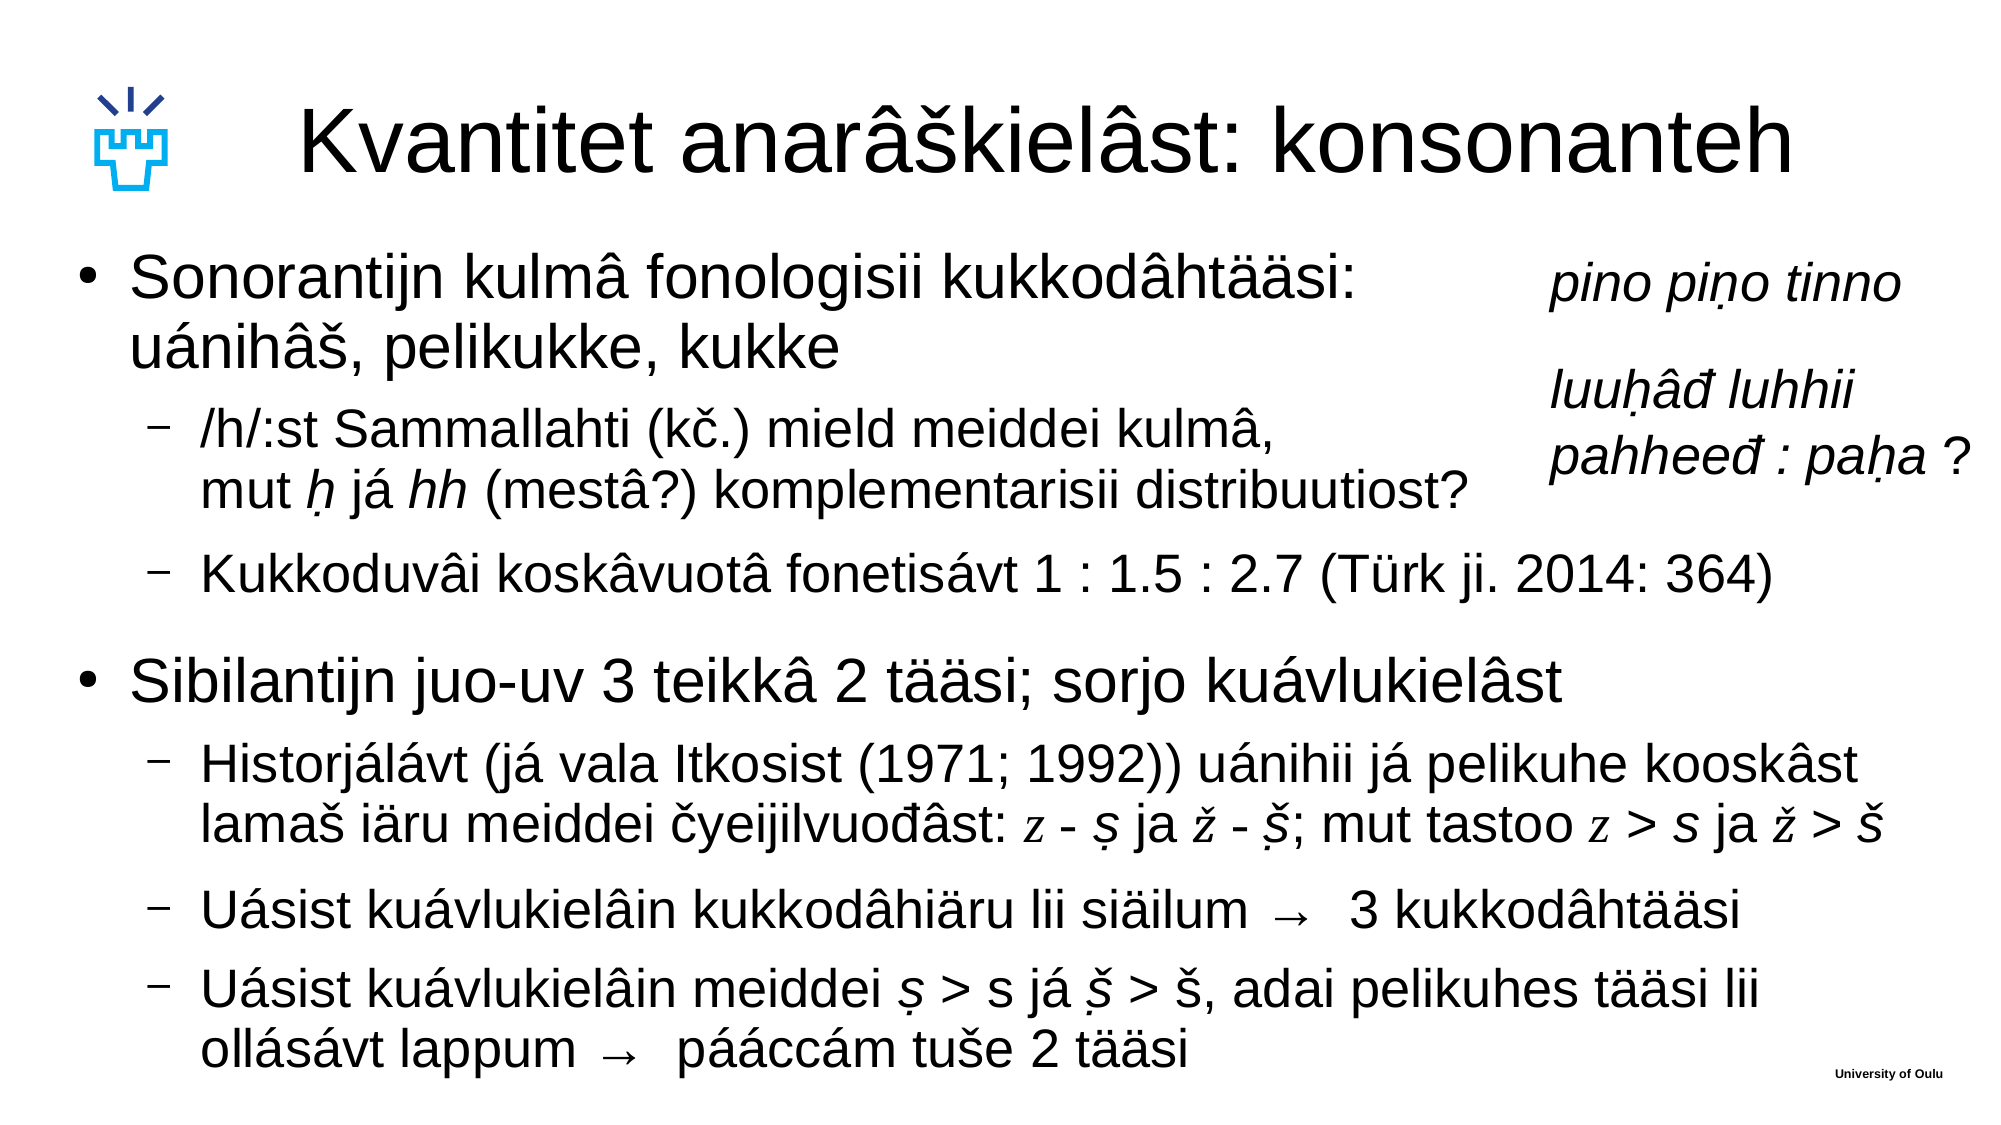

# Kvantitet anarâškielâst: konsonanteh
pino piṇo tinno
luuḥâđ luhhii
pahheeđ : paḥa ?
Sonorantijn kulmâ fonologisii kukkodâhtääsi:
uánihâš, pelikukke, kukke
/h/:st Sammallahti (kč.) mield meiddei kulmâ,
mut ḥ já hh (mestâ?) komplementarisii distribuutiost?
Kukkoduvâi koskâvuotâ fonetisávt 1 : 1.5 : 2.7 (Türk ji. 2014: 364)
Sibilantijn juo-uv 3 teikkâ 2 tääsi; sorjo kuávlukielâst
Historjálávt (já vala Itkosist (1971; 1992)) uánihii já pelikuhe kooskâst lamaš iäru meiddei čyeijilvuođâst: ᴢ - ṣ ja ž - ṣ̌; mut tastoo ᴢ > s ja ž > š
Uásist kuávlukielâin kukkodâhiäru lii siäilum → 3 kukkodâhtääsi
Uásist kuávlukielâin meiddei ṣ > s já ṣ̌ > š, adai pelikuhes tääsi lii
ollásávt lappum → pááccám tuše 2 tääsi